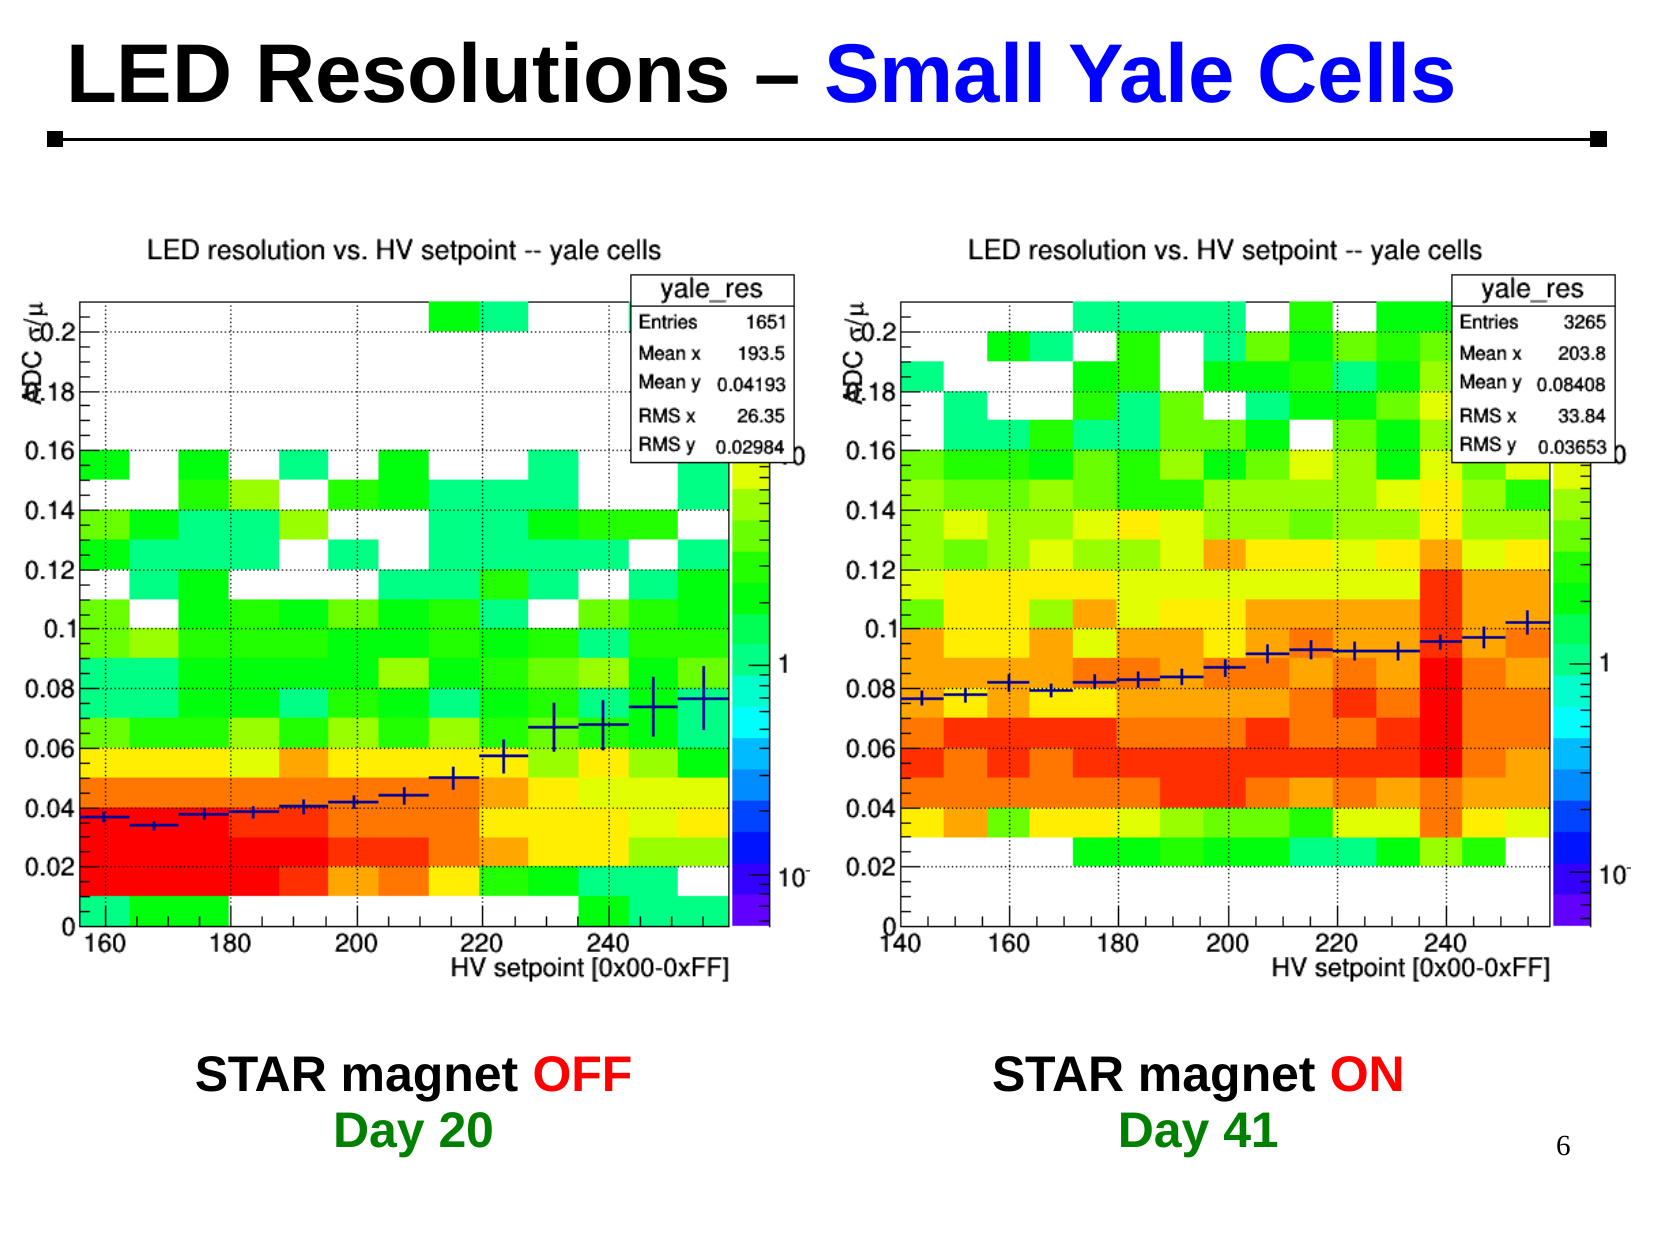

LED Resolutions – Small Yale Cells
STAR magnet OFF
Day 20
STAR magnet ON
Day 41
6